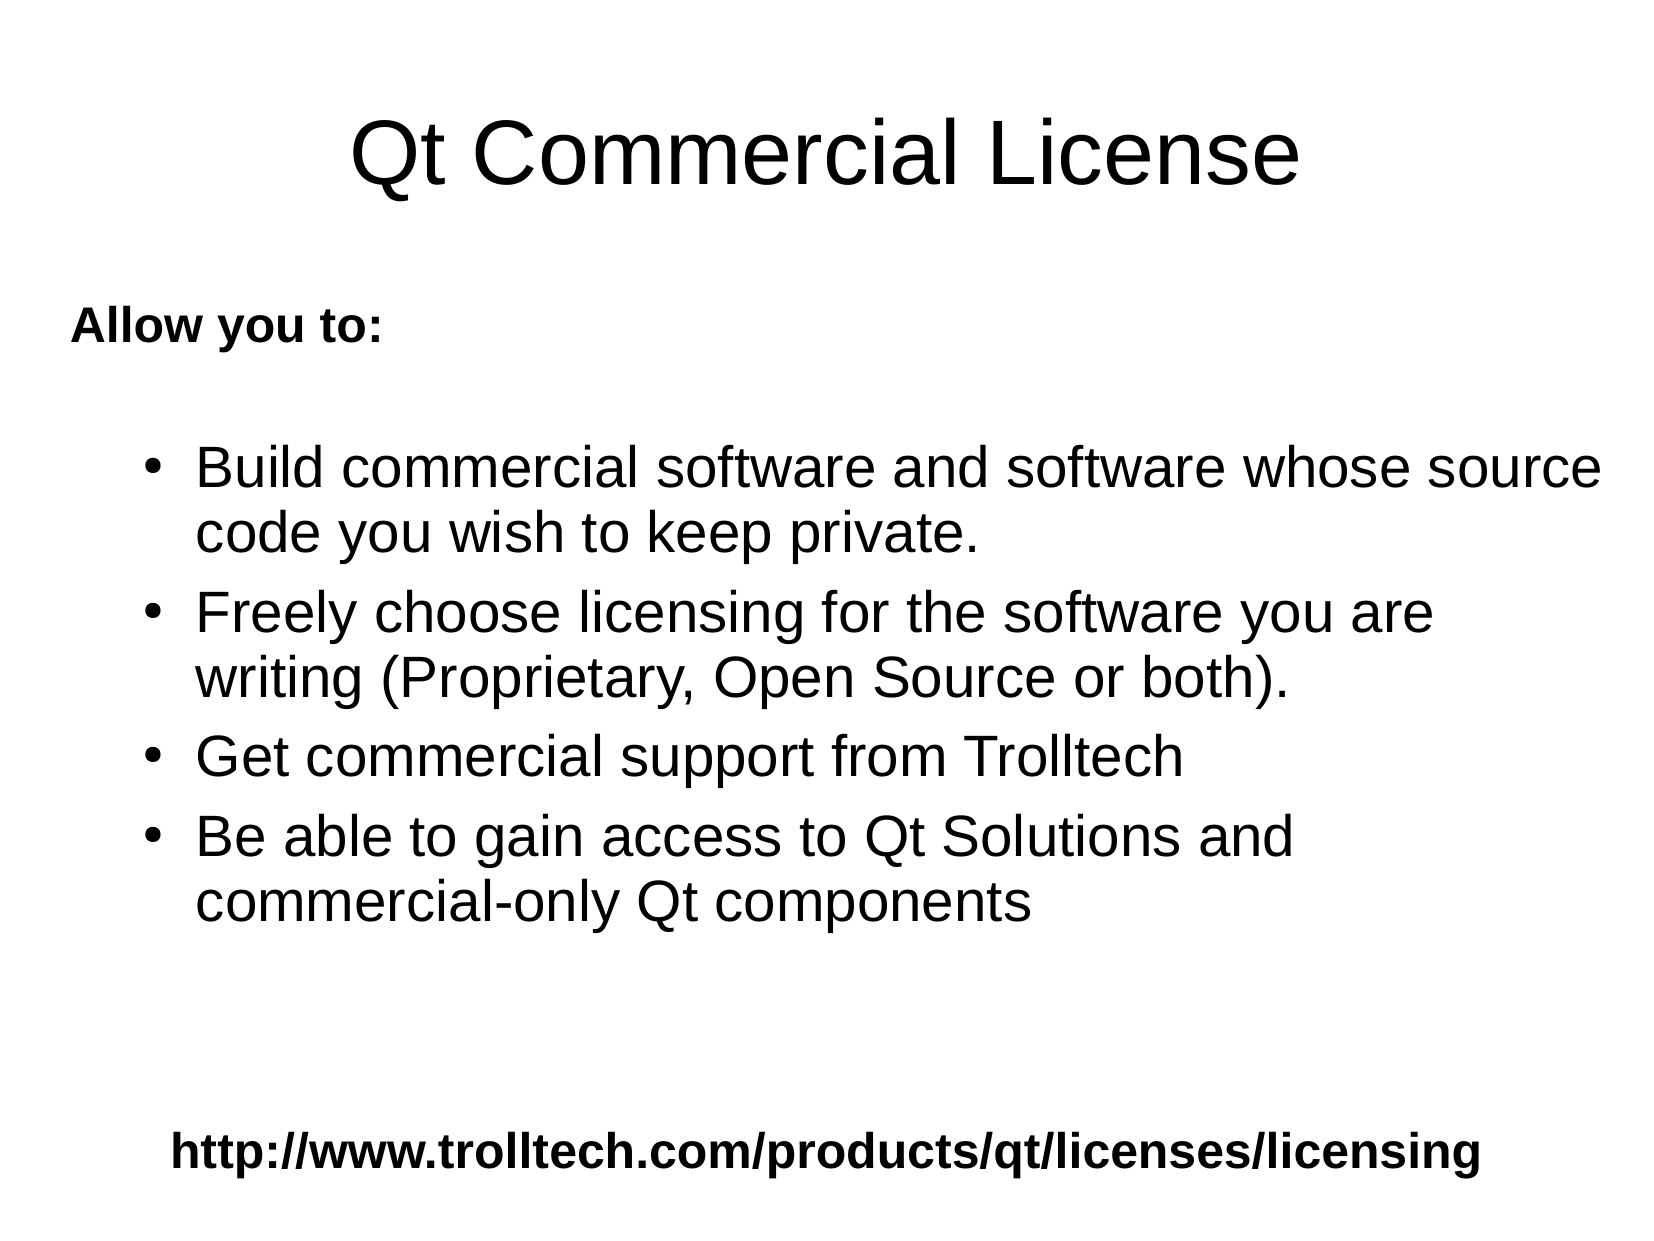

# Qt Commercial License
Allow you to:
Build commercial software and software whose source code you wish to keep private.
Freely choose licensing for the software you are writing (Proprietary, Open Source or both).
Get commercial support from Trolltech
Be able to gain access to Qt Solutions and commercial-only Qt components
http://www.trolltech.com/products/qt/licenses/licensing